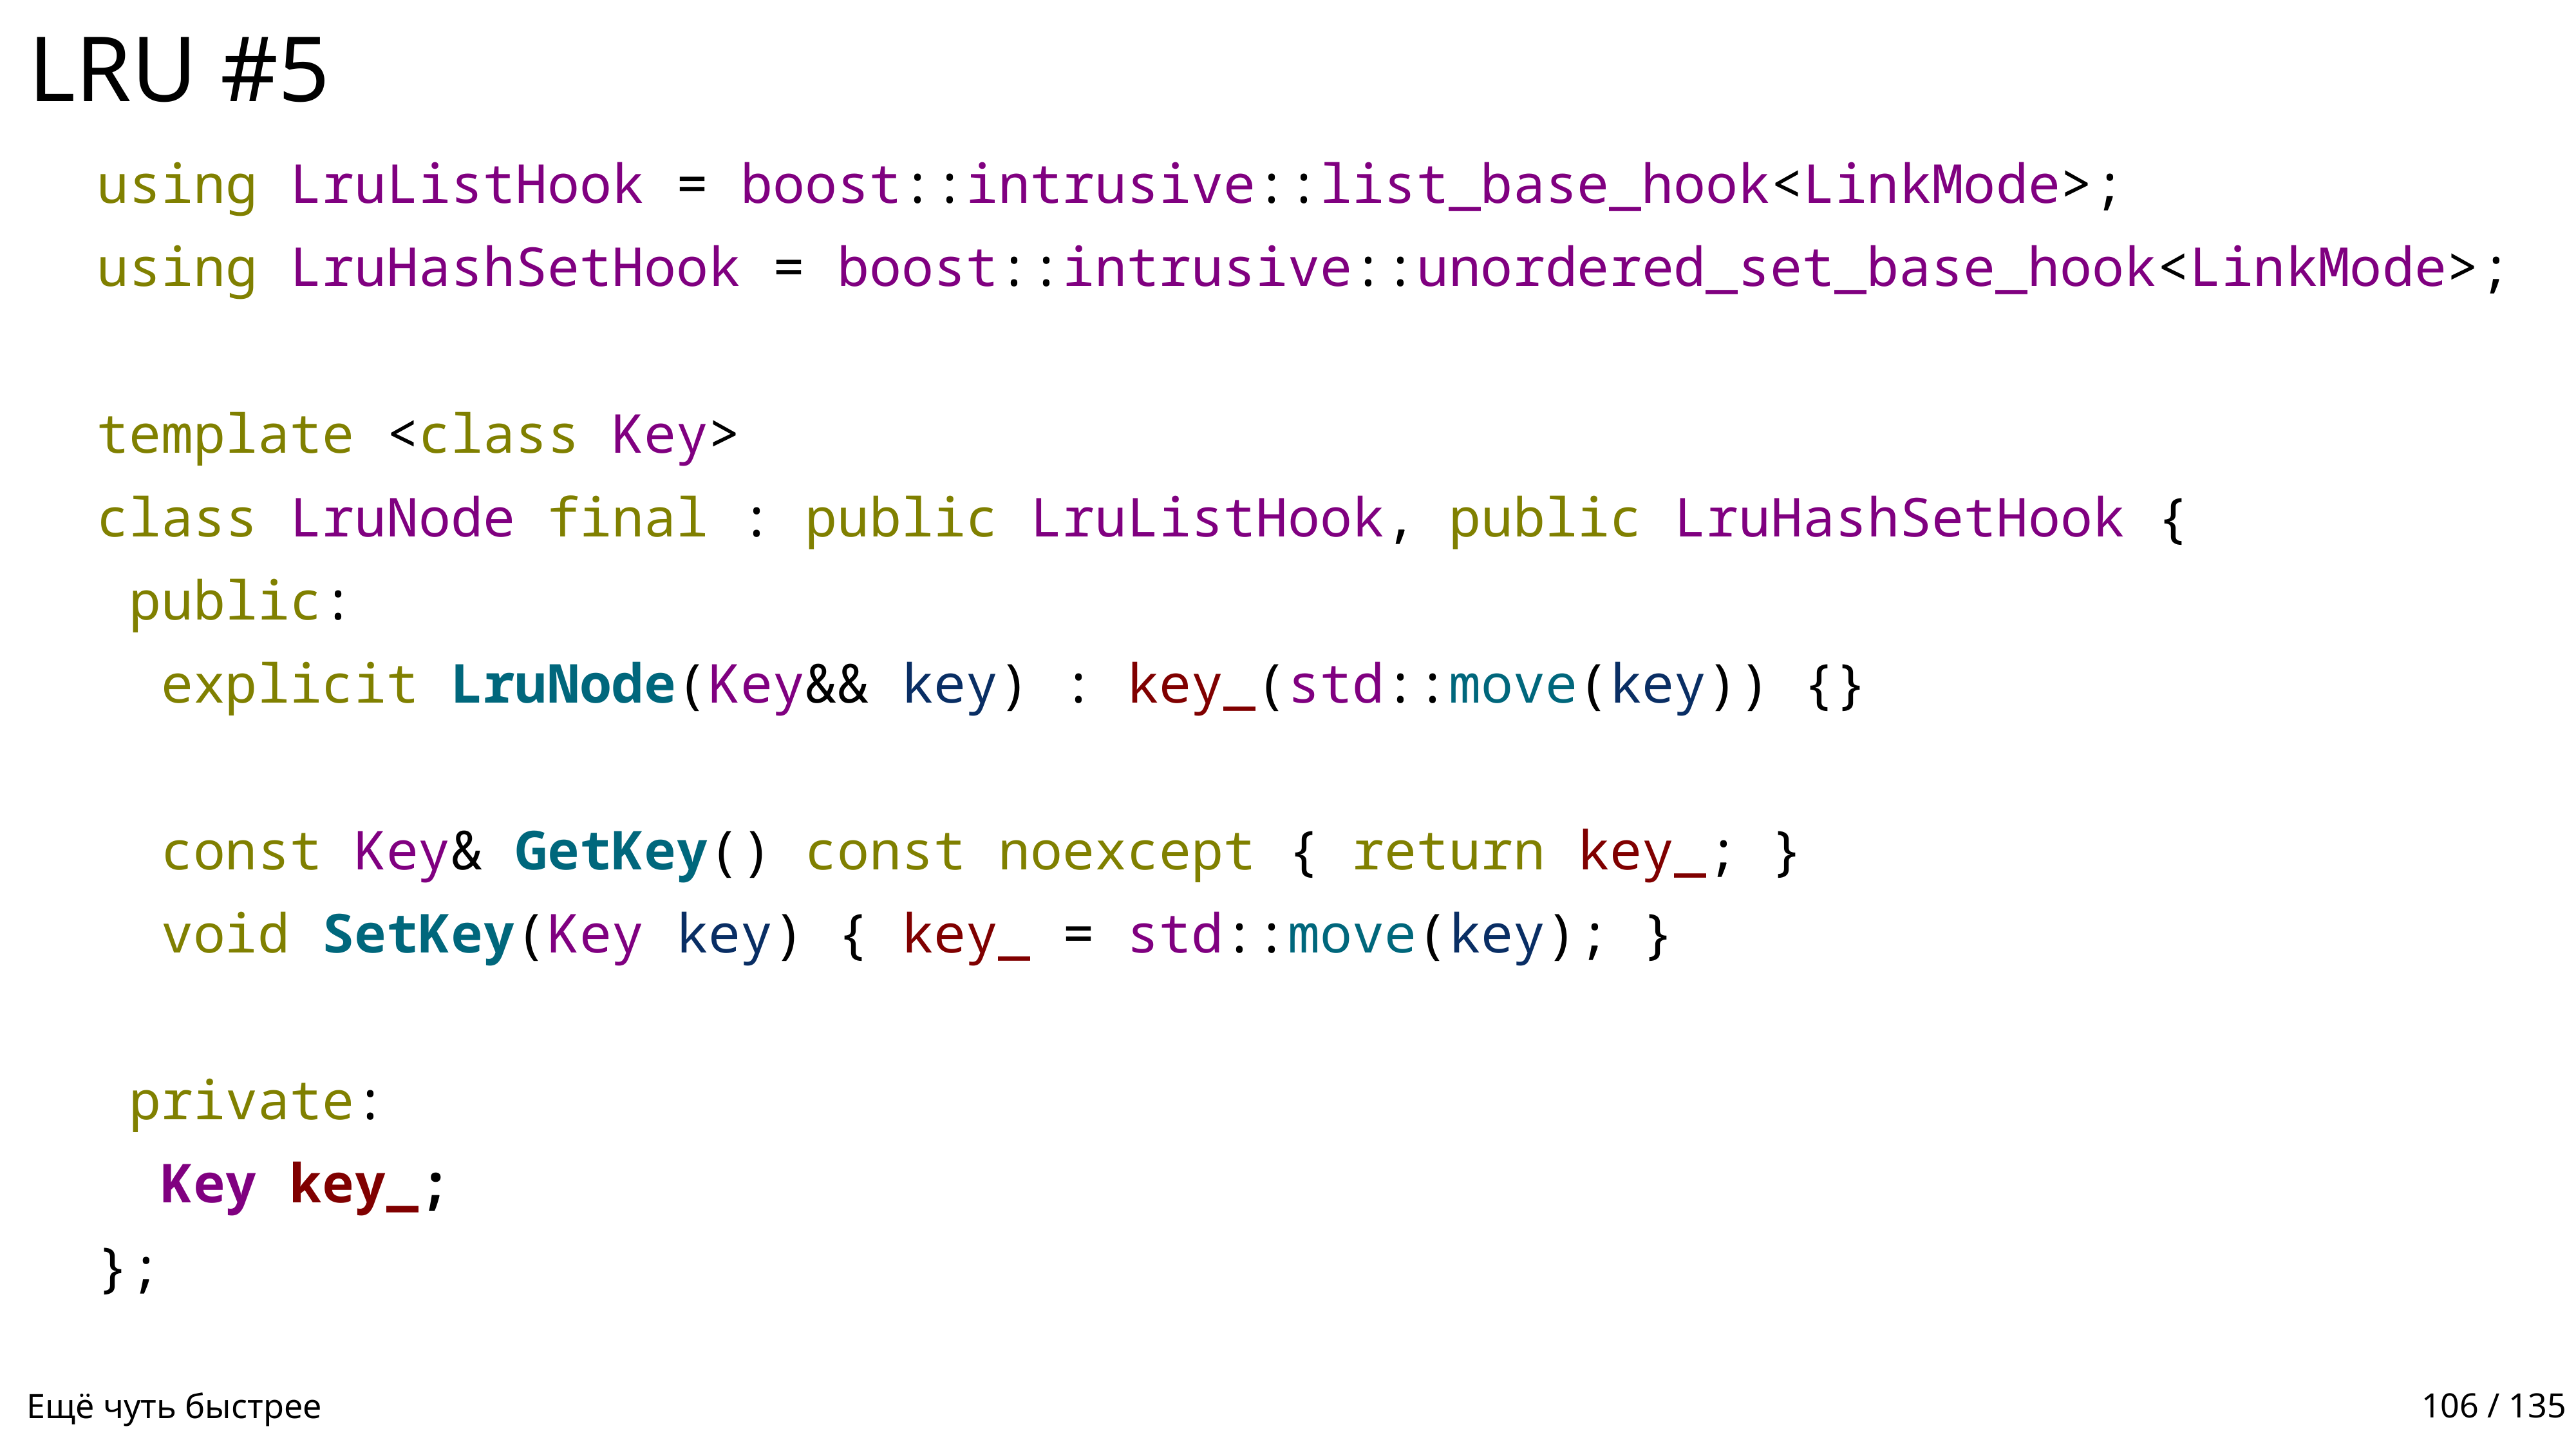

# LRU #5
using LruListHook = boost::intrusive::list_base_hook<LinkMode>;
using LruHashSetHook = boost::intrusive::unordered_set_base_hook<LinkMode>;
template <class Key>
class LruNode final : public LruListHook, public LruHashSetHook {
 public:
 explicit LruNode(Key&& key) : key_(std::move(key)) {}
 const Key& GetKey() const noexcept { return key_; }
 void SetKey(Key key) { key_ = std::move(key); }
 private:
 Key key_;
};
Ещё чуть быстрее